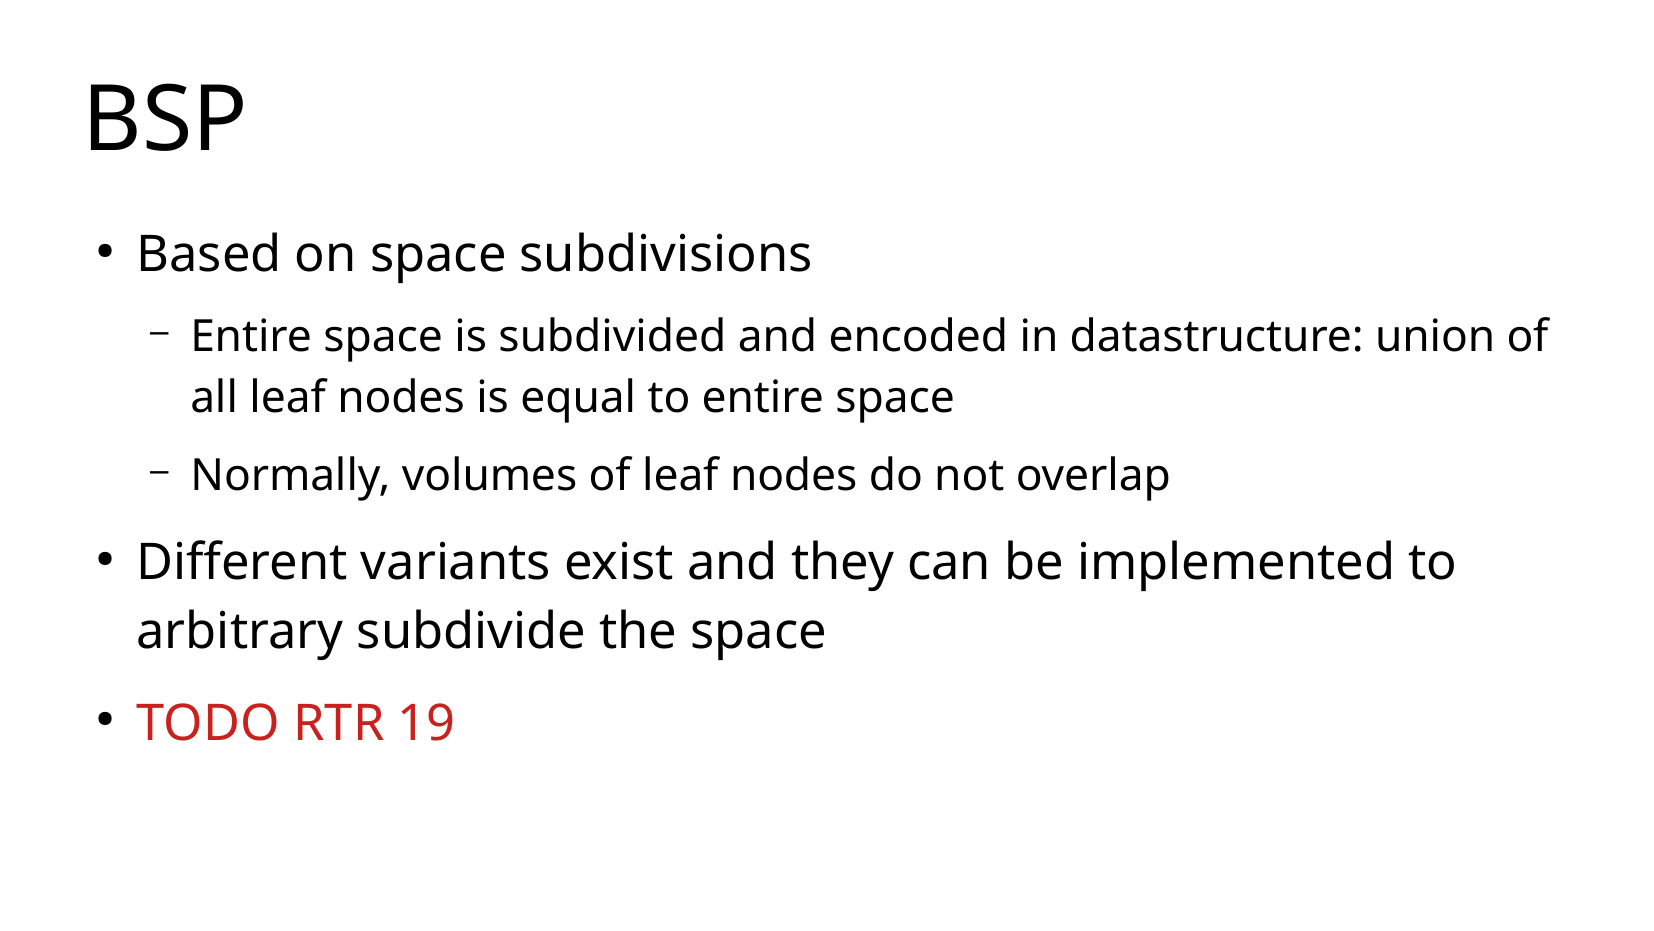

# BSP
Based on space subdivisions
Entire space is subdivided and encoded in datastructure: union of all leaf nodes is equal to entire space
Normally, volumes of leaf nodes do not overlap
Different variants exist and they can be implemented to arbitrary subdivide the space
TODO RTR 19